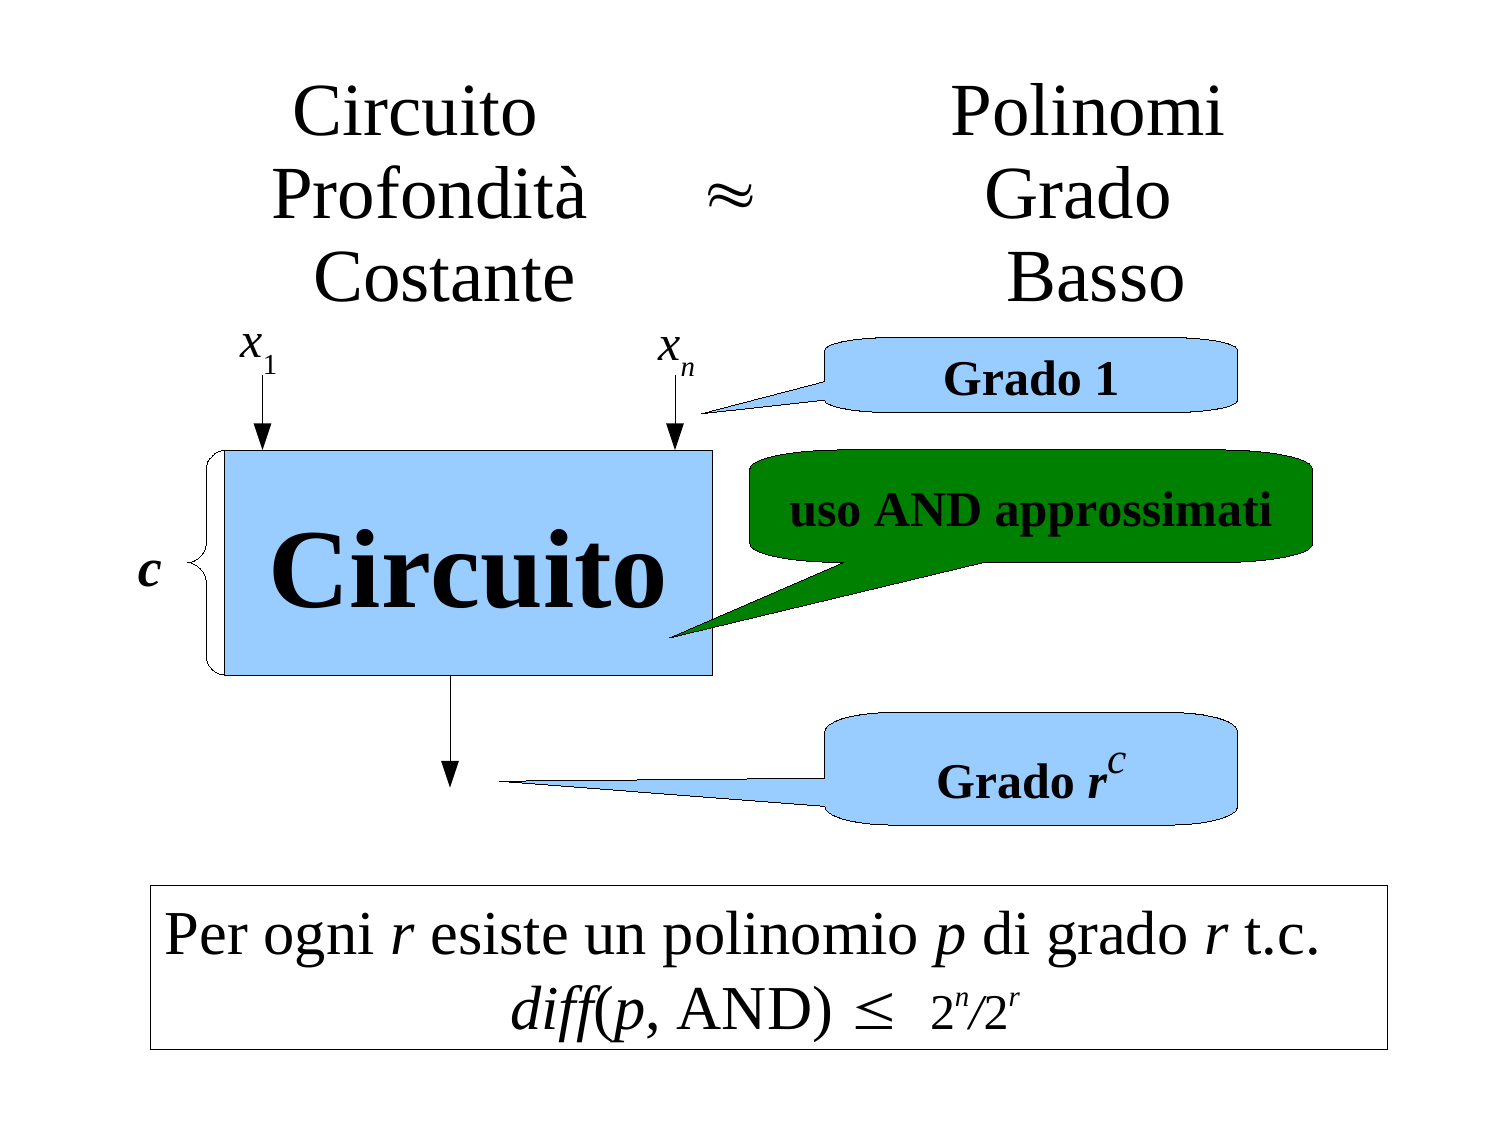

# Circuito Polinomi Profondità ≈ Grado Costante Basso
x1
xn
Grado 1
Grado rc
uso AND approssimati
Circuito
c
Per ogni r esiste un polinomio p di grado r t.c.
diff(p, AND) ≤ 2n/2r